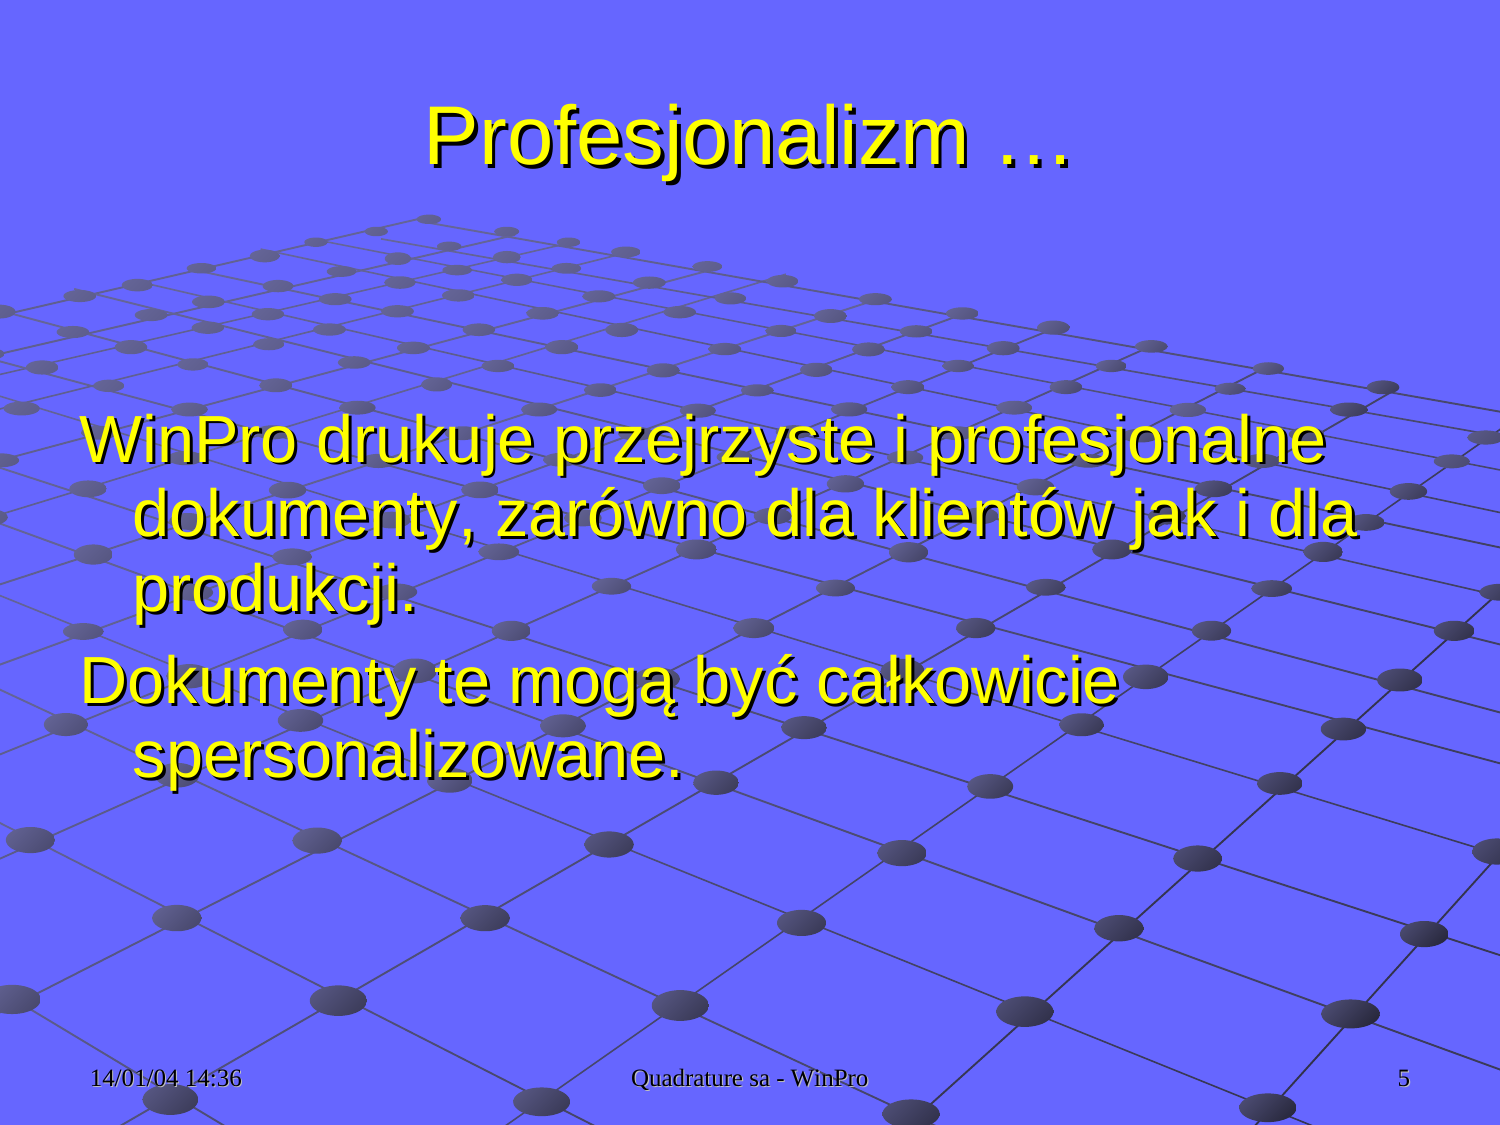

# Profesjonalizm …
WinPro drukuje przejrzyste i profesjonalne dokumenty, zarówno dla klientów jak i dla produkcji.
Dokumenty te mogą być całkowicie spersonalizowane.